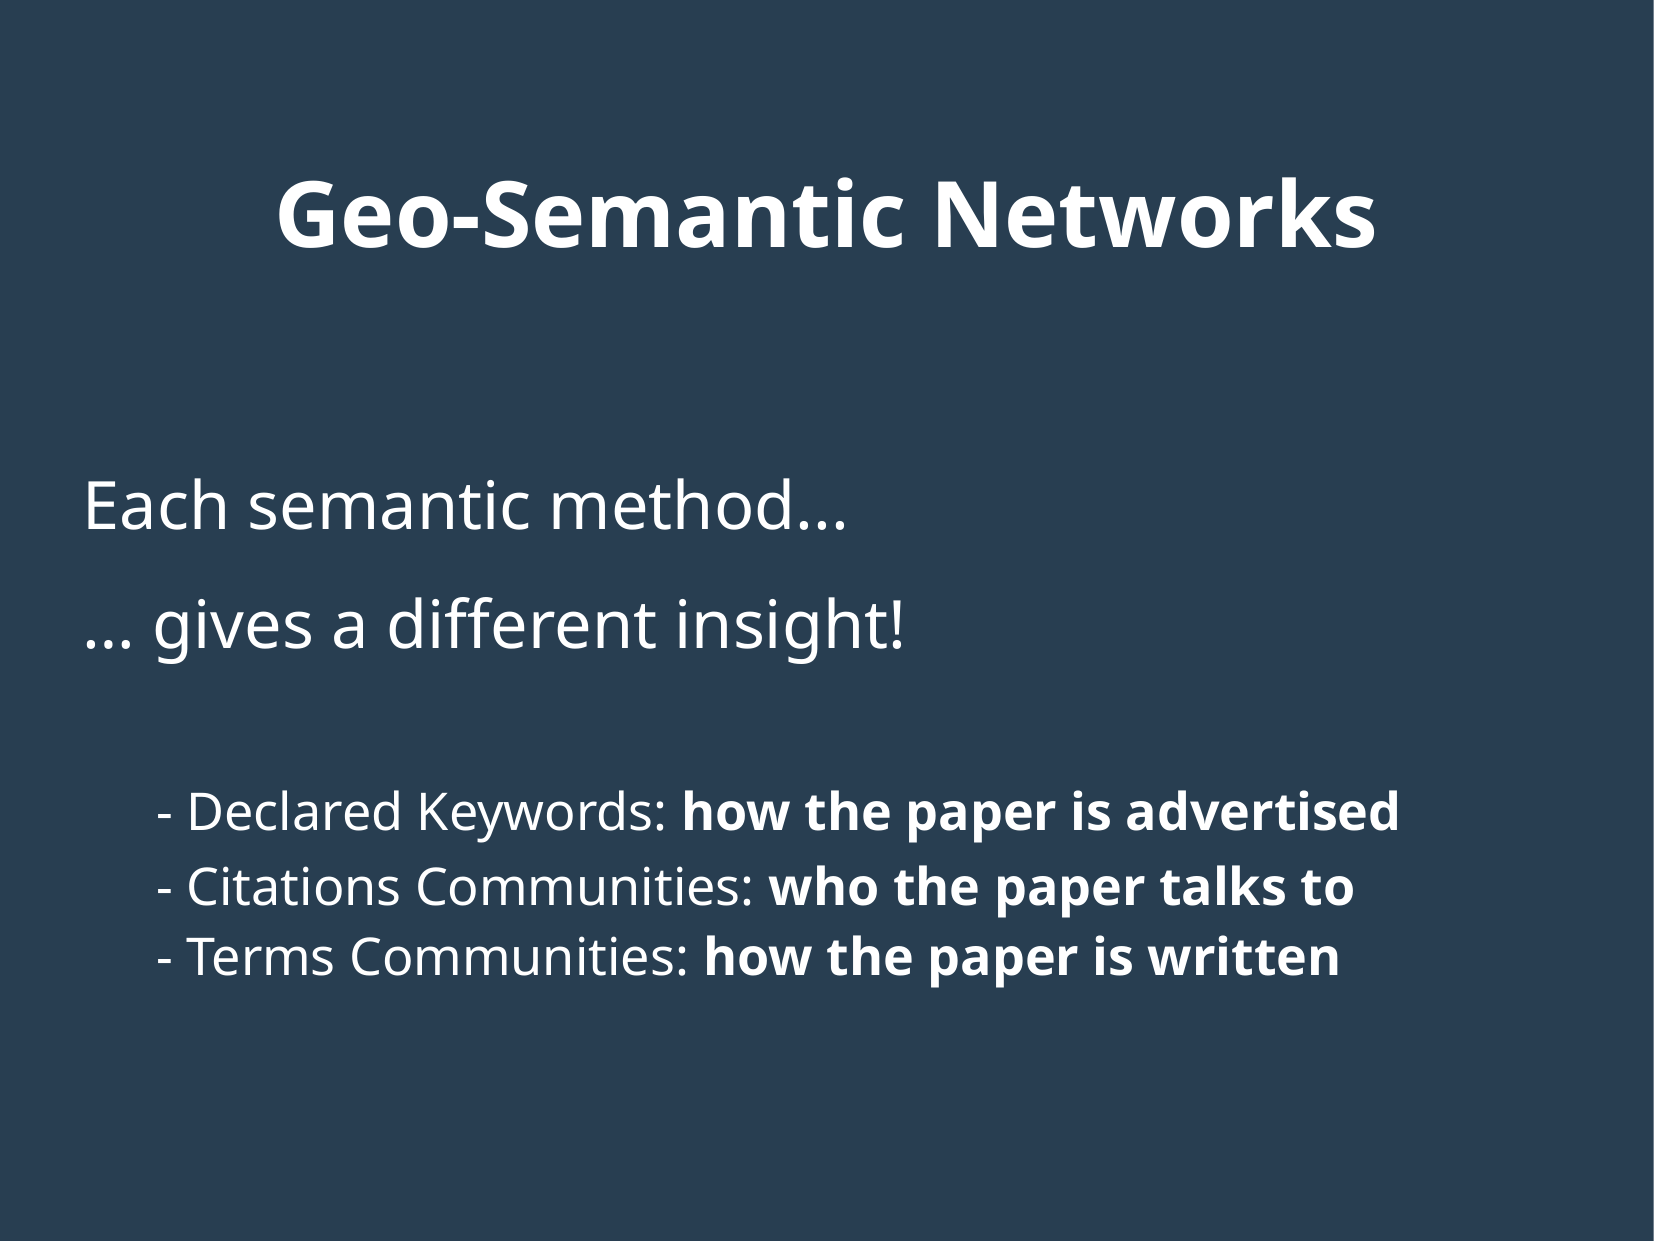

# Geo-Semantic Networks
Each semantic method...
… gives a different insight!
	- Declared Keywords: how the paper is advertised
	- Citations Communities: who the paper talks to
	- Terms Communities: how the paper is written